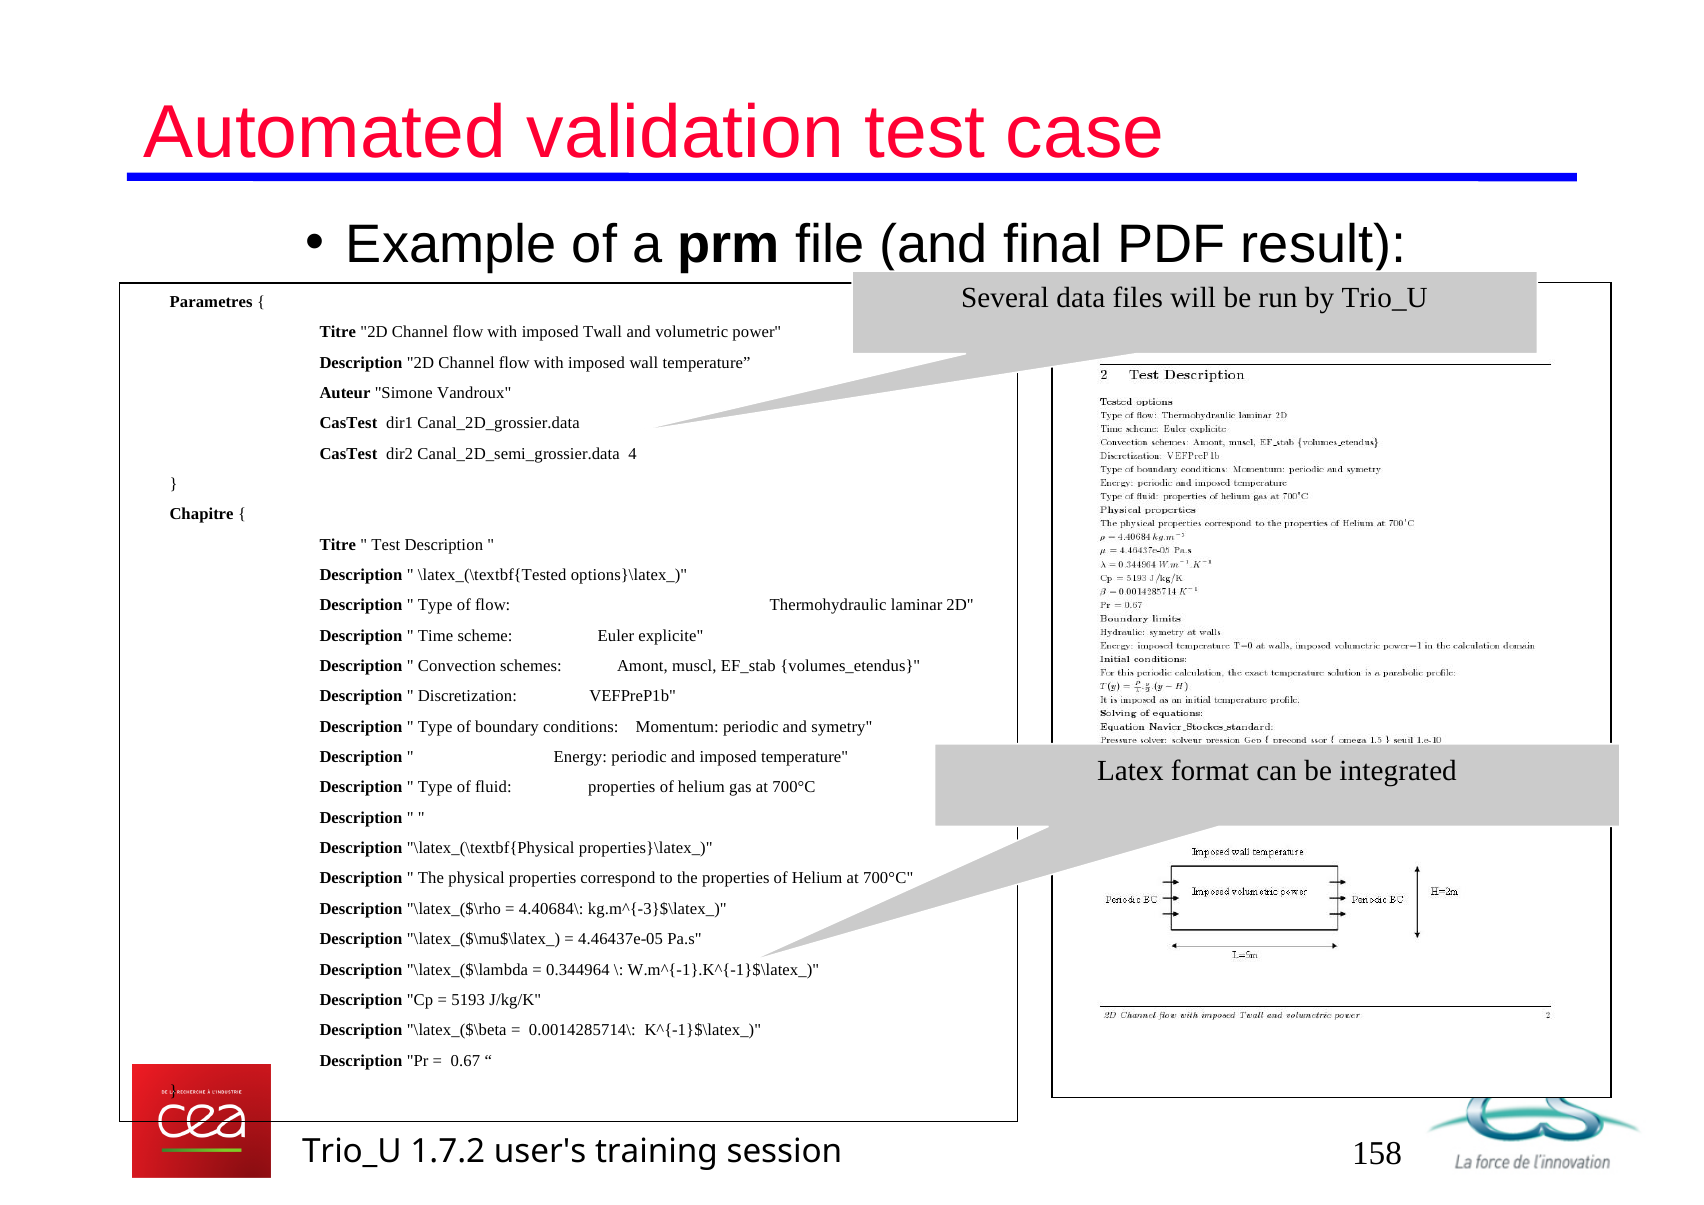

# Automated validation test case
Example of a prm file (and final PDF result):
Several data files will be run by Trio_U
Parametres {
	Titre "2D Channel flow with imposed Twall and volumetric power"
	Description "2D Channel flow with imposed wall temperature”
	Auteur "Simone Vandroux"
	CasTest dir1 Canal_2D_grossier.data
	CasTest dir2 Canal_2D_semi_grossier.data 4
}
Chapitre {
	Titre " Test Description "
	Description " \latex_(\textbf{Tested options}\latex_)"
	Description " Type of flow:		Thermohydraulic laminar 2D"
	Description " Time scheme: Euler explicite"
	Description " Convection schemes: Amont, muscl, EF_stab {volumes_etendus}"
 	Description " Discretization: VEFPreP1b"
 	Description " Type of boundary conditions: Momentum: periodic and symetry"
 	Description " Energy: periodic and imposed temperature"
 	Description " Type of fluid: properties of helium gas at 700°C
	Description " "
	Description "\latex_(\textbf{Physical properties}\latex_)"
	Description " The physical properties correspond to the properties of Helium at 700°C"
	Description "\latex_($\rho = 4.40684\: kg.m^{-3}$\latex_)"
	Description "\latex_($\mu$\latex_) = 4.46437e-05 Pa.s"
	Description "\latex_($\lambda = 0.344964 \: W.m^{-1}.K^{-1}$\latex_)"
	Description "Cp = 5193 J/kg/K"
	Description "\latex_($\beta = 0.0014285714\: K^{-1}$\latex_)"
	Description "Pr = 0.67 “
}
Latex format can be integrated
Trio_U 1.7.2 user's training session
158